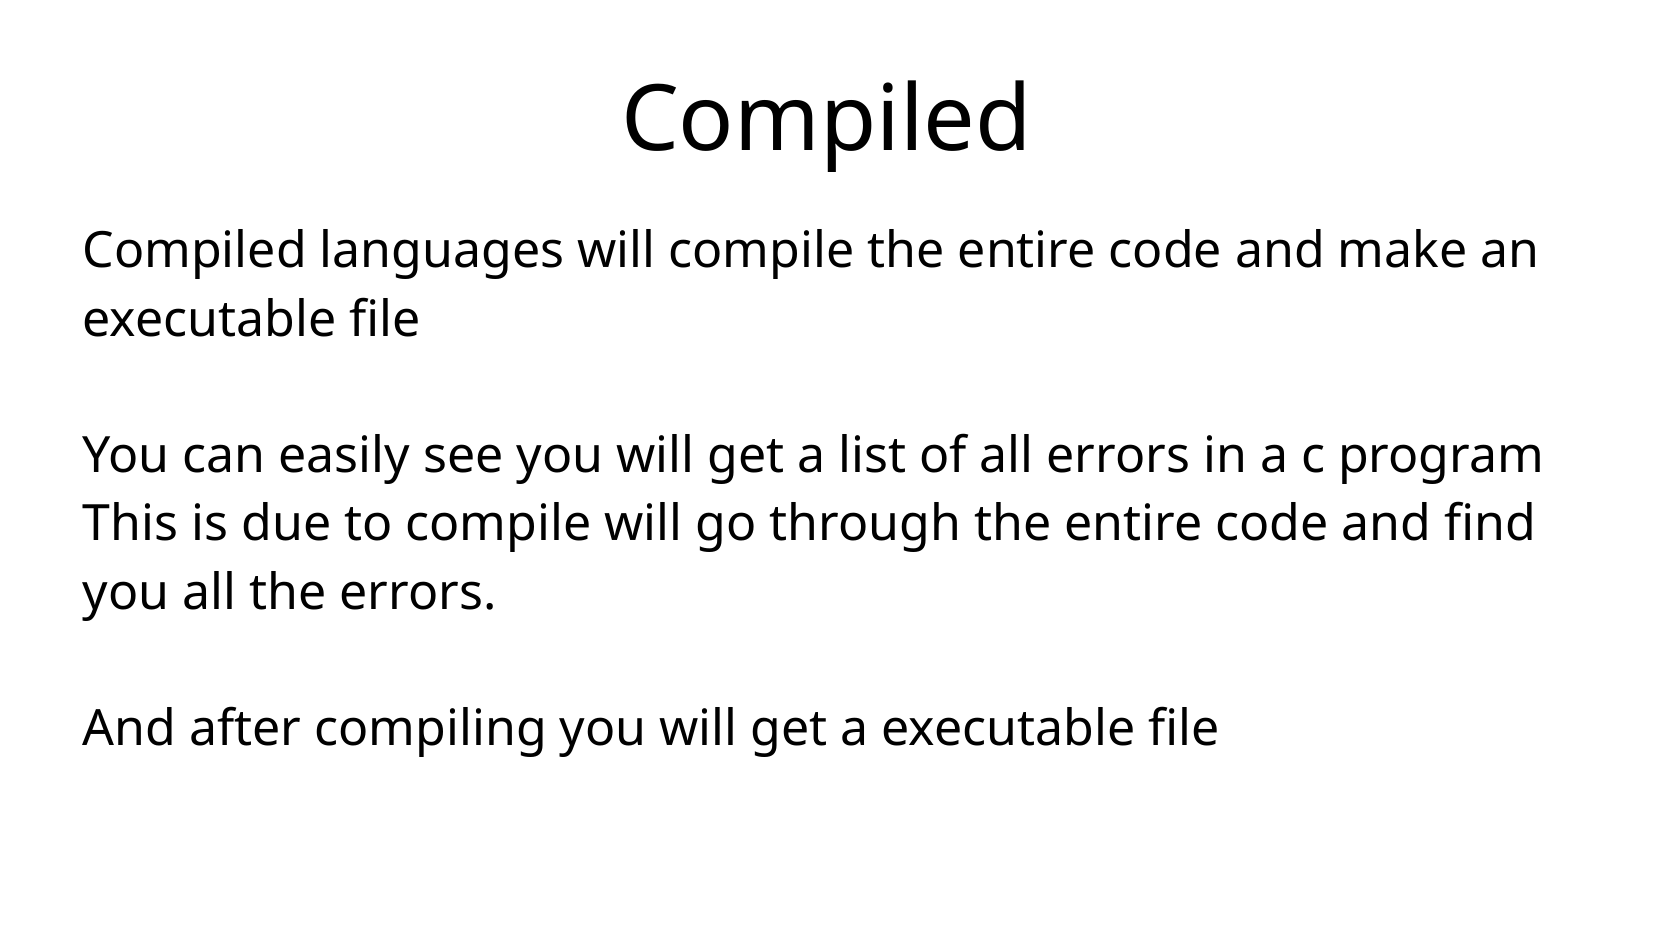

# Compiled
Compiled languages will compile the entire code and make an executable file
You can easily see you will get a list of all errors in a c program This is due to compile will go through the entire code and find you all the errors.
And after compiling you will get a executable file